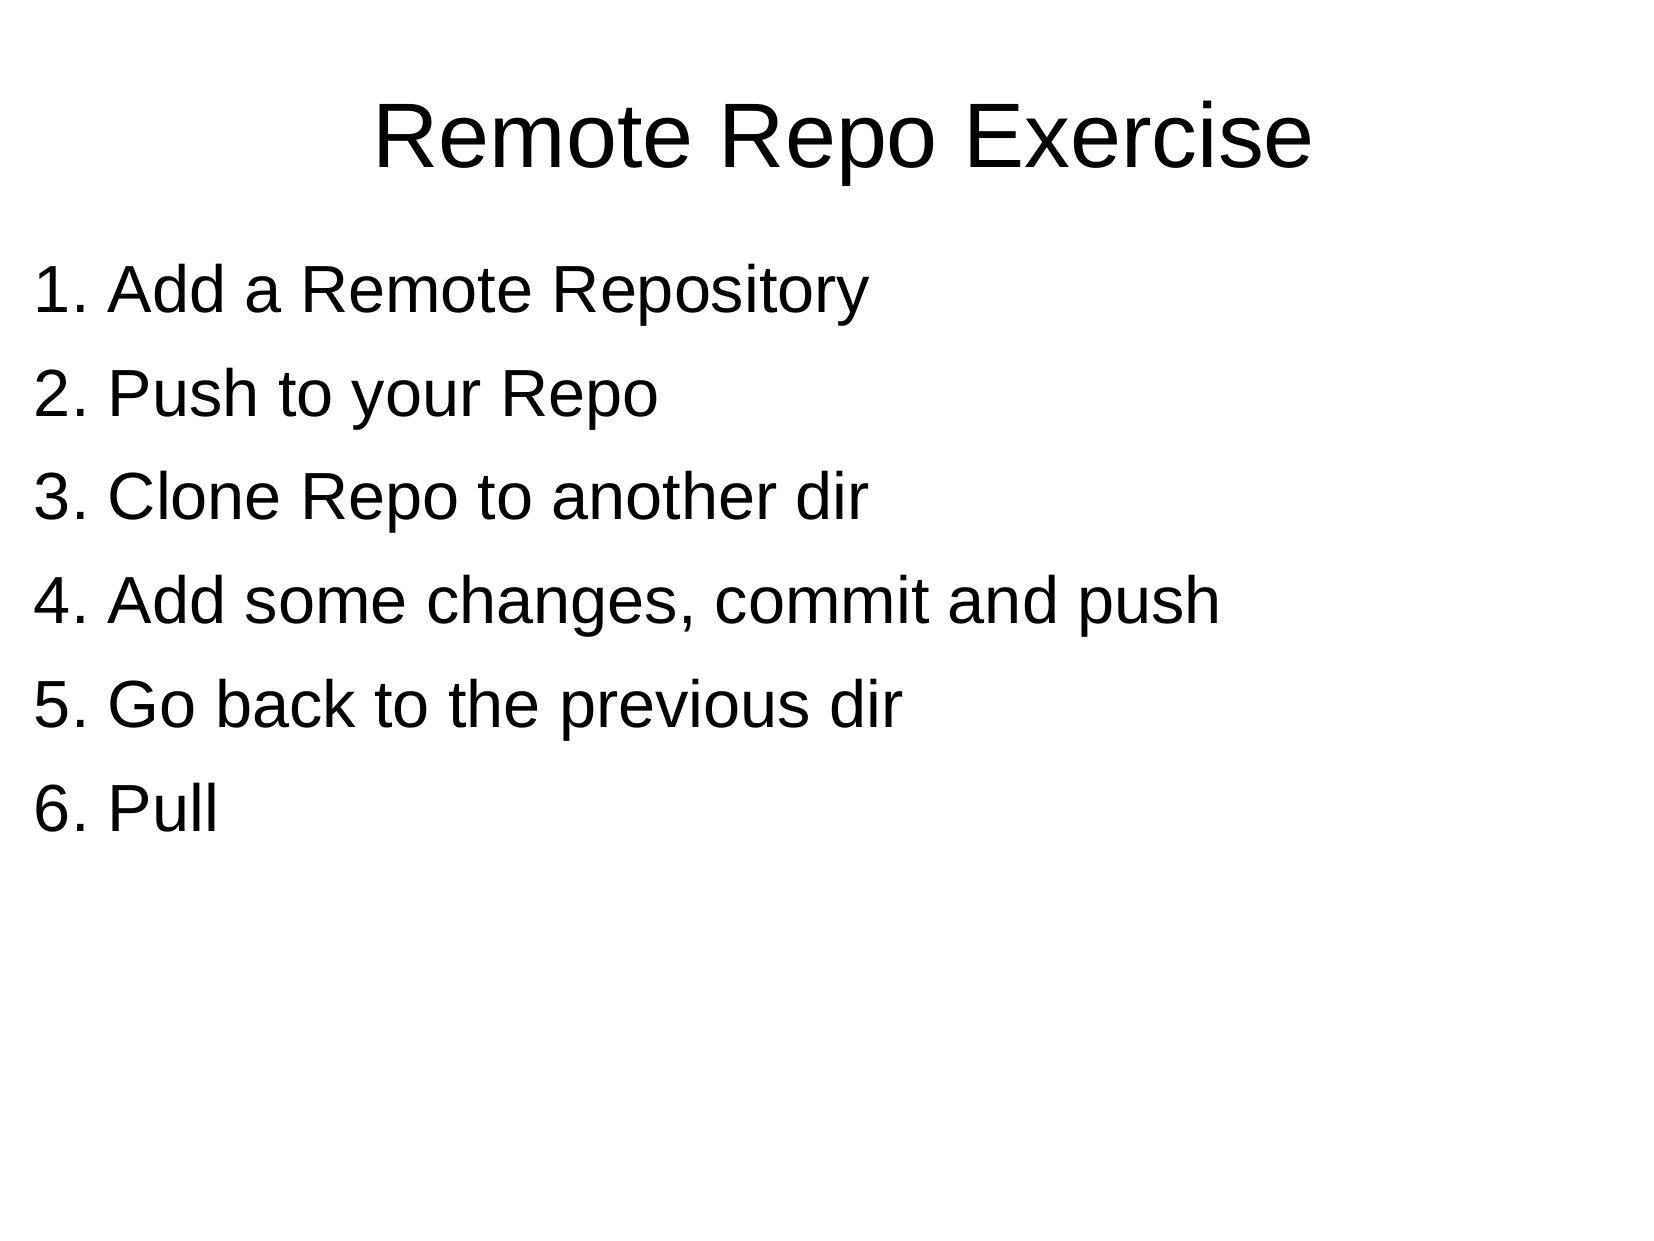

# Remote Repo Exercise
 Add a Remote Repository
 Push to your Repo
 Clone Repo to another dir
 Add some changes, commit and push
 Go back to the previous dir
 Pull